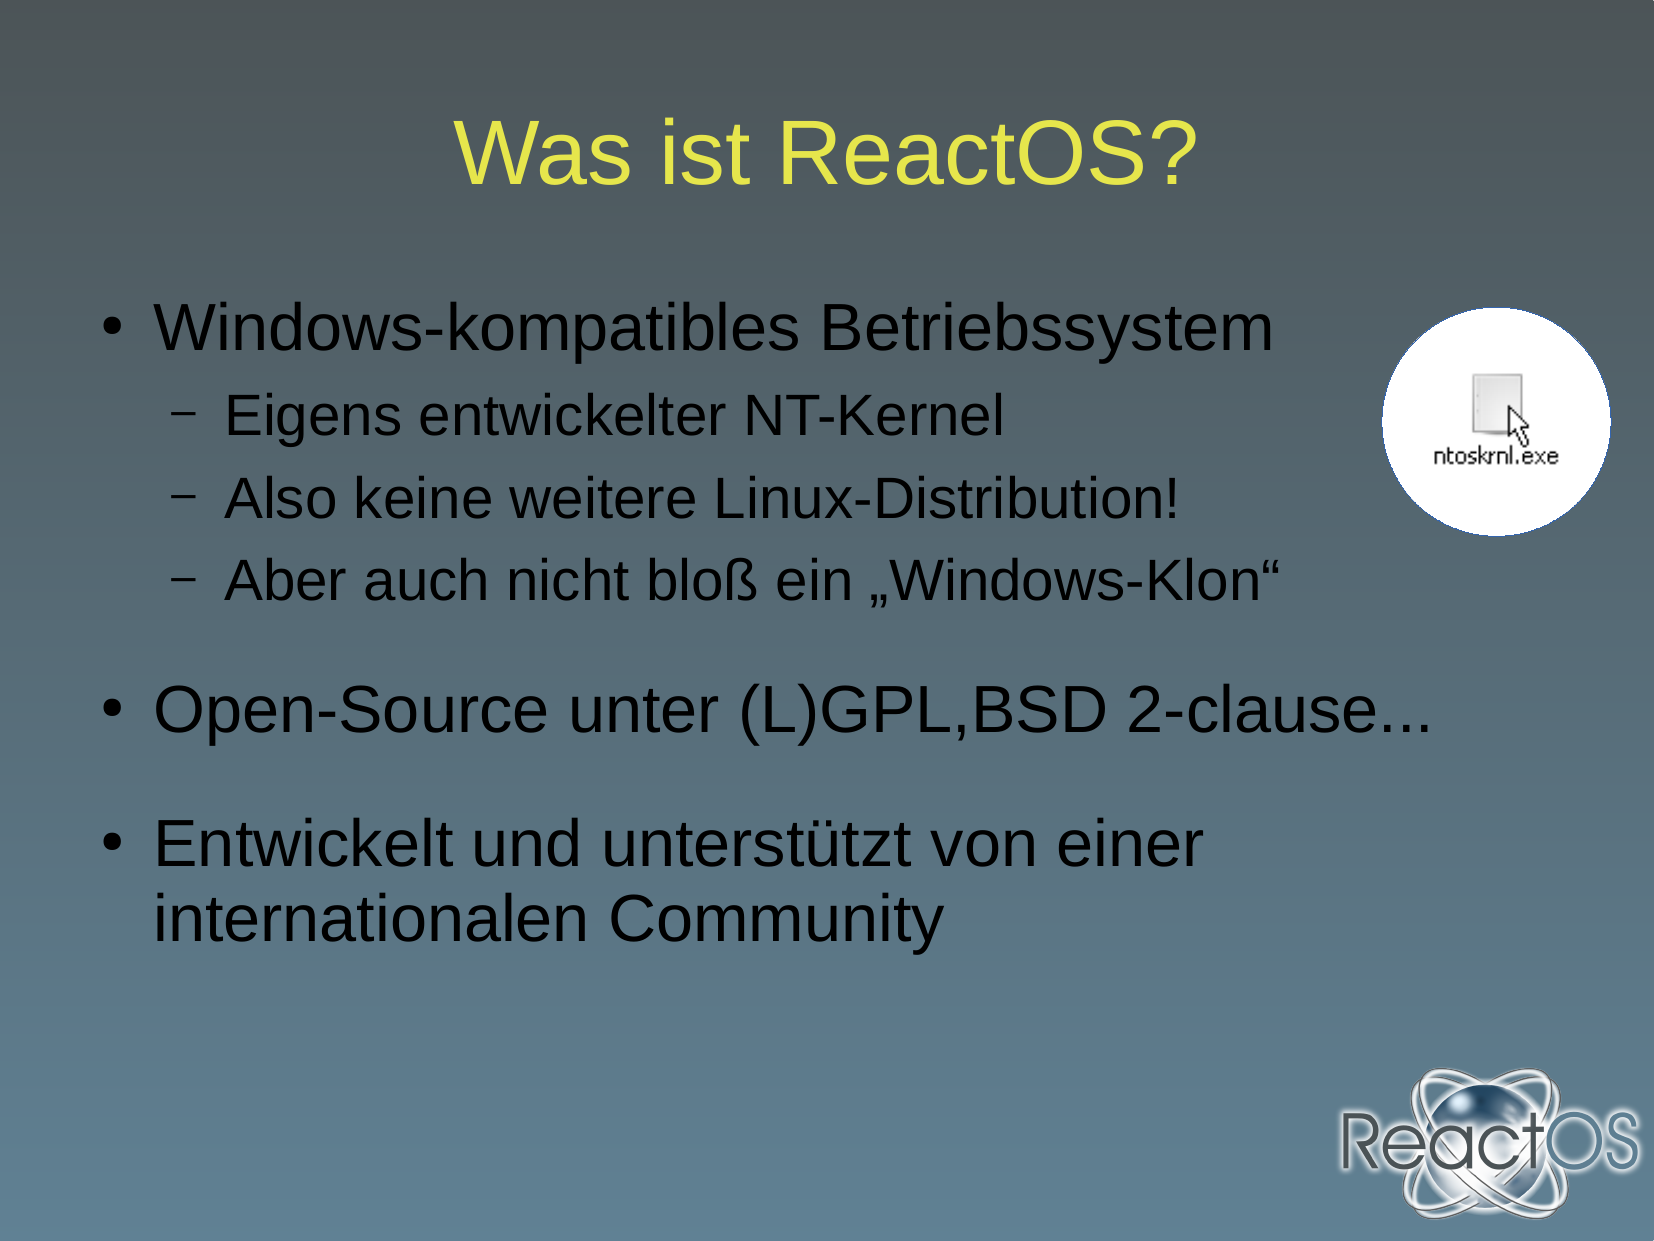

# Was ist ReactOS?
Windows-kompatibles Betriebssystem
Eigens entwickelter NT-Kernel
Also keine weitere Linux-Distribution!
Aber auch nicht bloß ein „Windows-Klon“
Open-Source unter (L)GPL,BSD 2-clause...
Entwickelt und unterstützt von einer internationalen Community